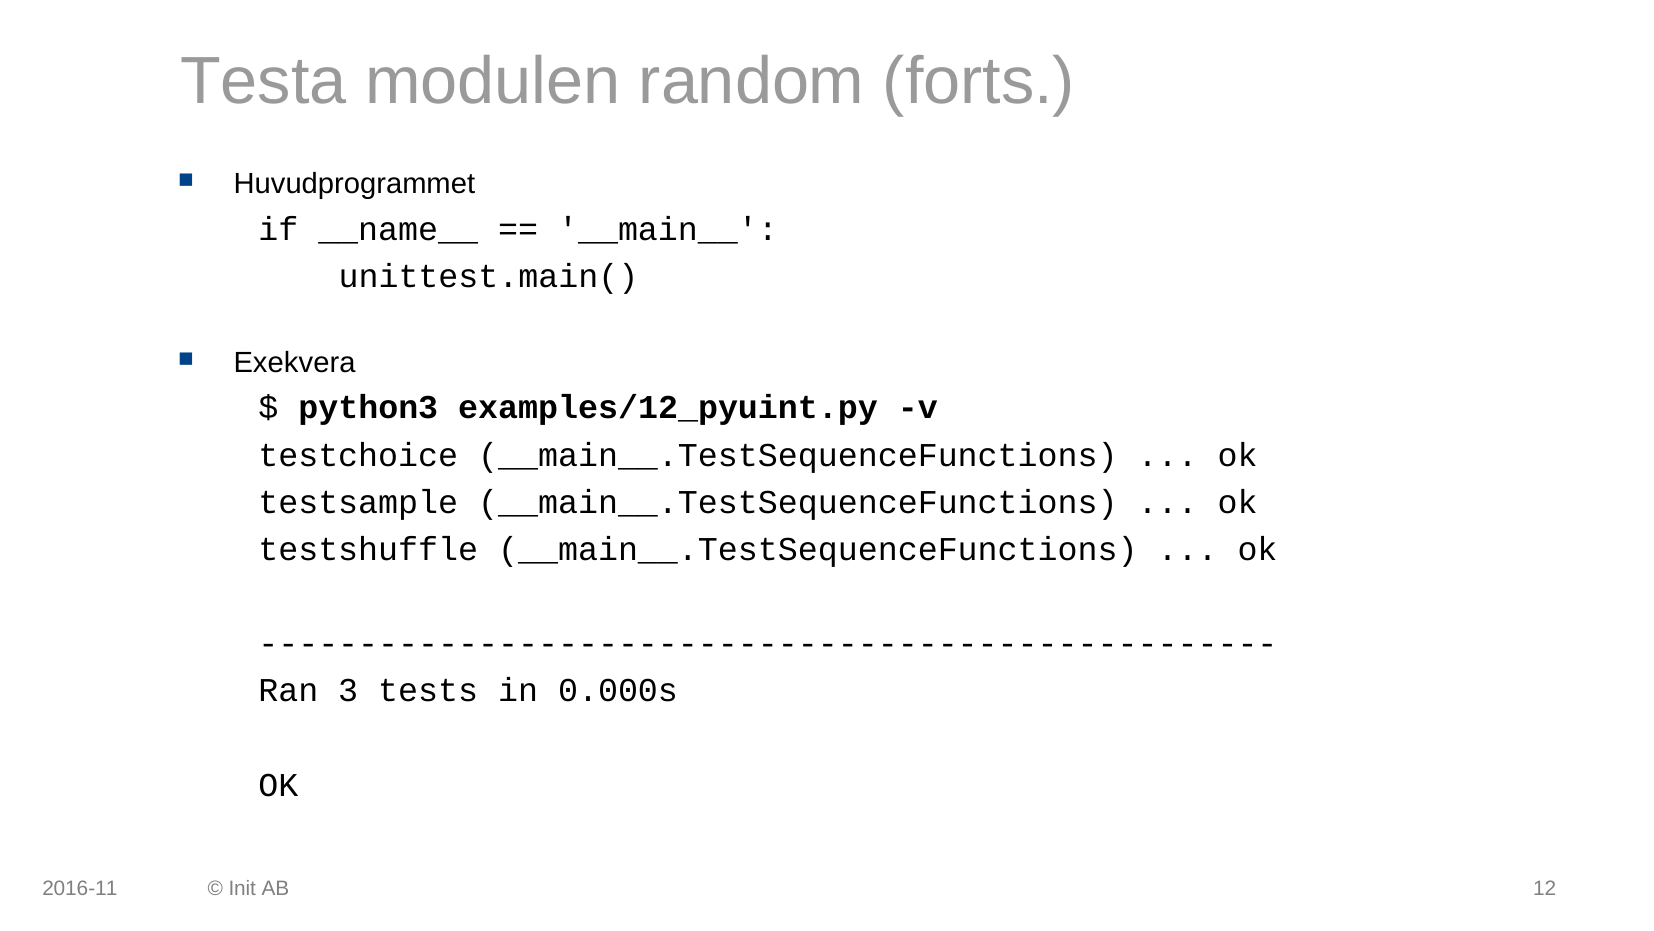

Testa modulen random (forts.)
Huvudprogrammet
if __name__ == '__main__':
 unittest.main()
Exekvera
$ python3 examples/12_pyuint.py -v
testchoice (__main__.TestSequenceFunctions) ... ok
testsample (__main__.TestSequenceFunctions) ... ok
testshuffle (__main__.TestSequenceFunctions) ... ok
---------------------------------------------------
Ran 3 tests in 0.000s
OK
2016-11
© Init AB